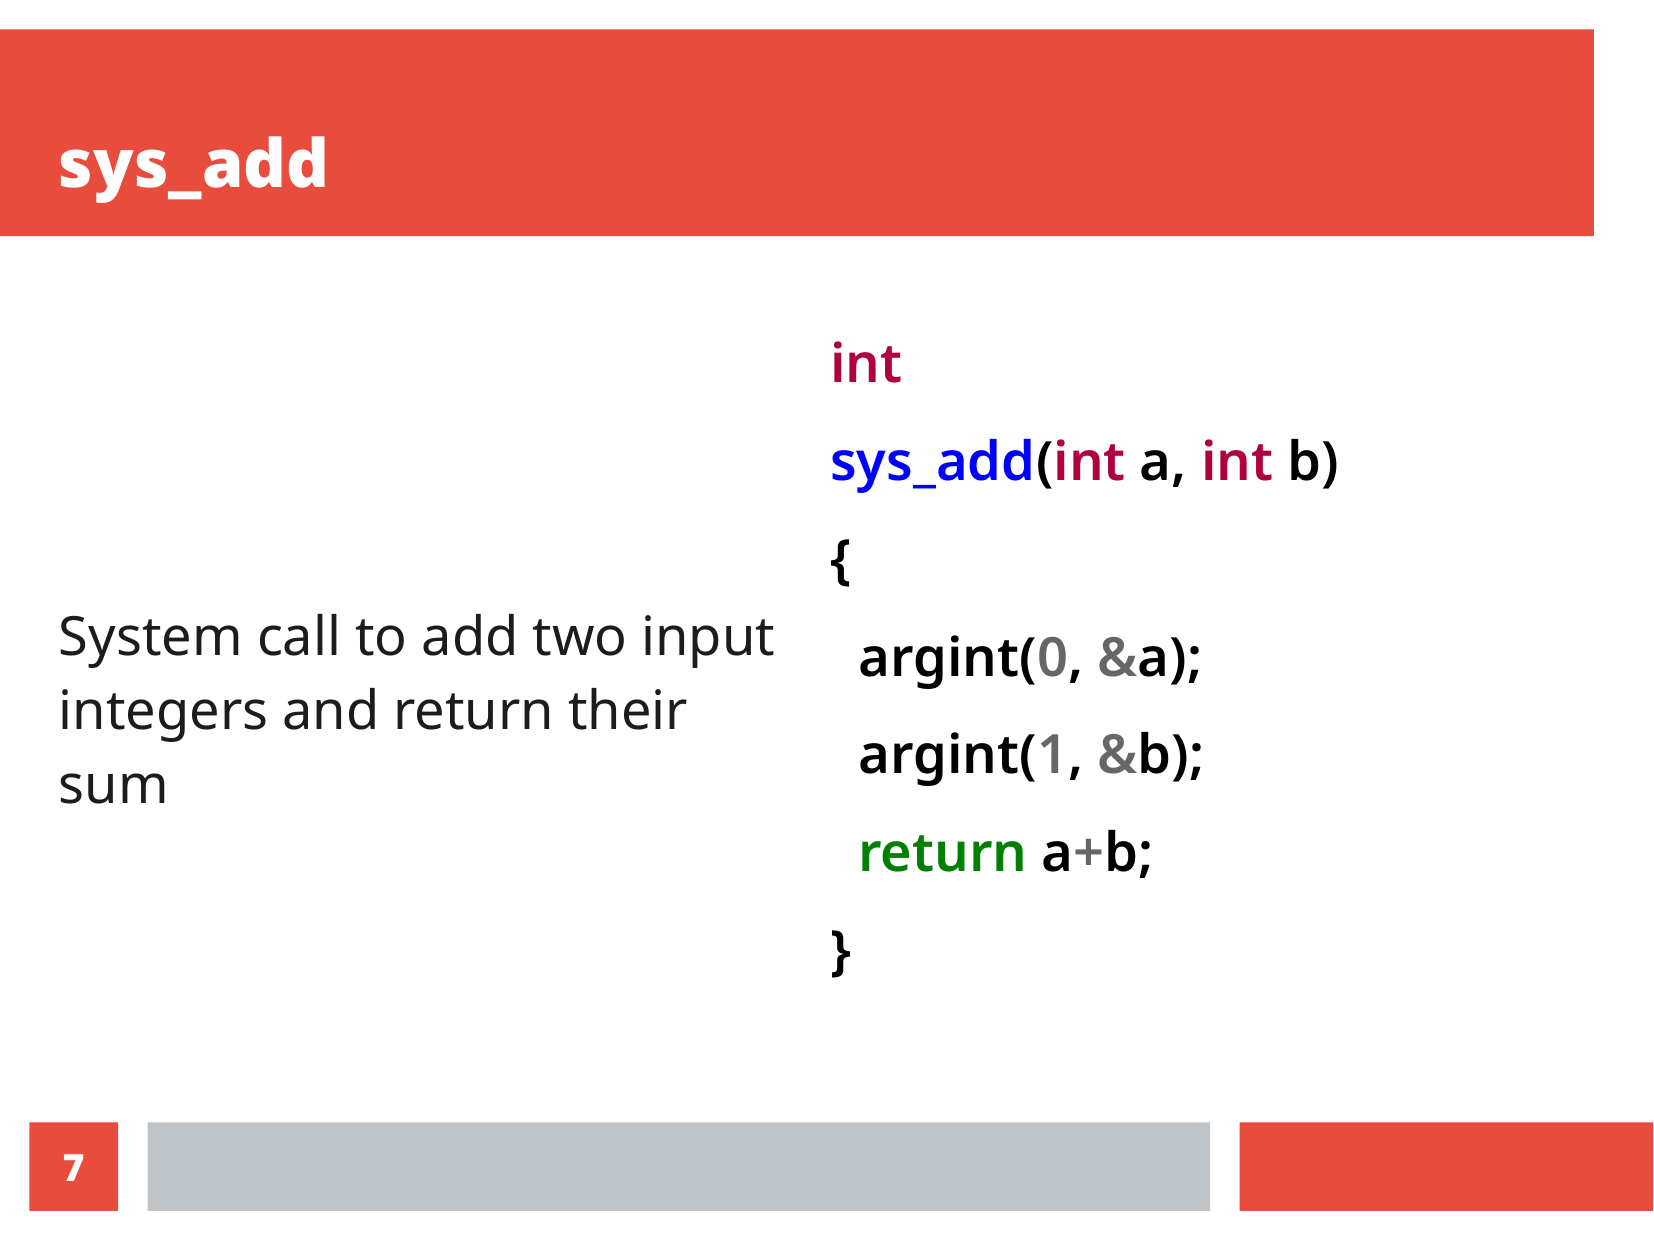

# sys_add
System call to add two input integers and return their sum
int
sys_add(int a, int b)
{
 argint(0, &a);
 argint(1, &b);
 return a+b;
}
7